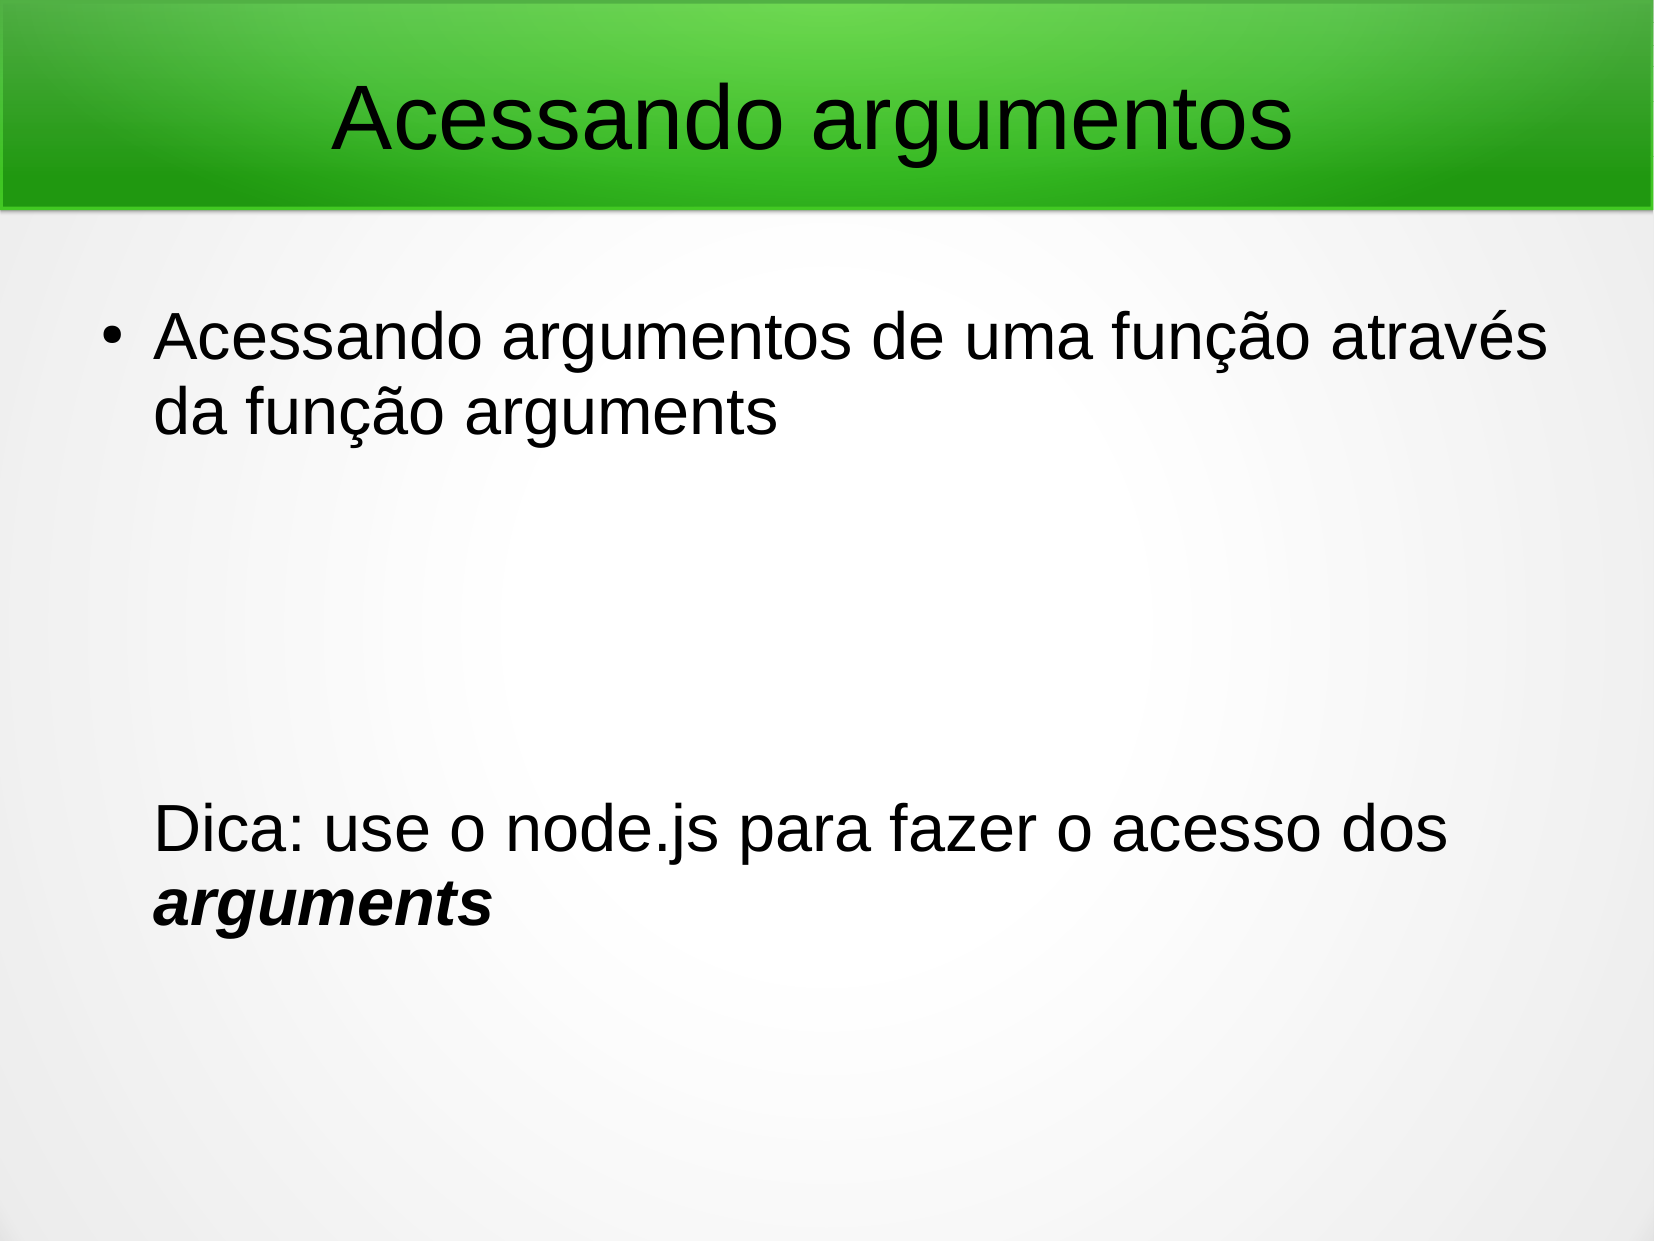

# Acessando argumentos
Acessando argumentos de uma função através da função arguments
Dica: use o node.js para fazer o acesso dos arguments